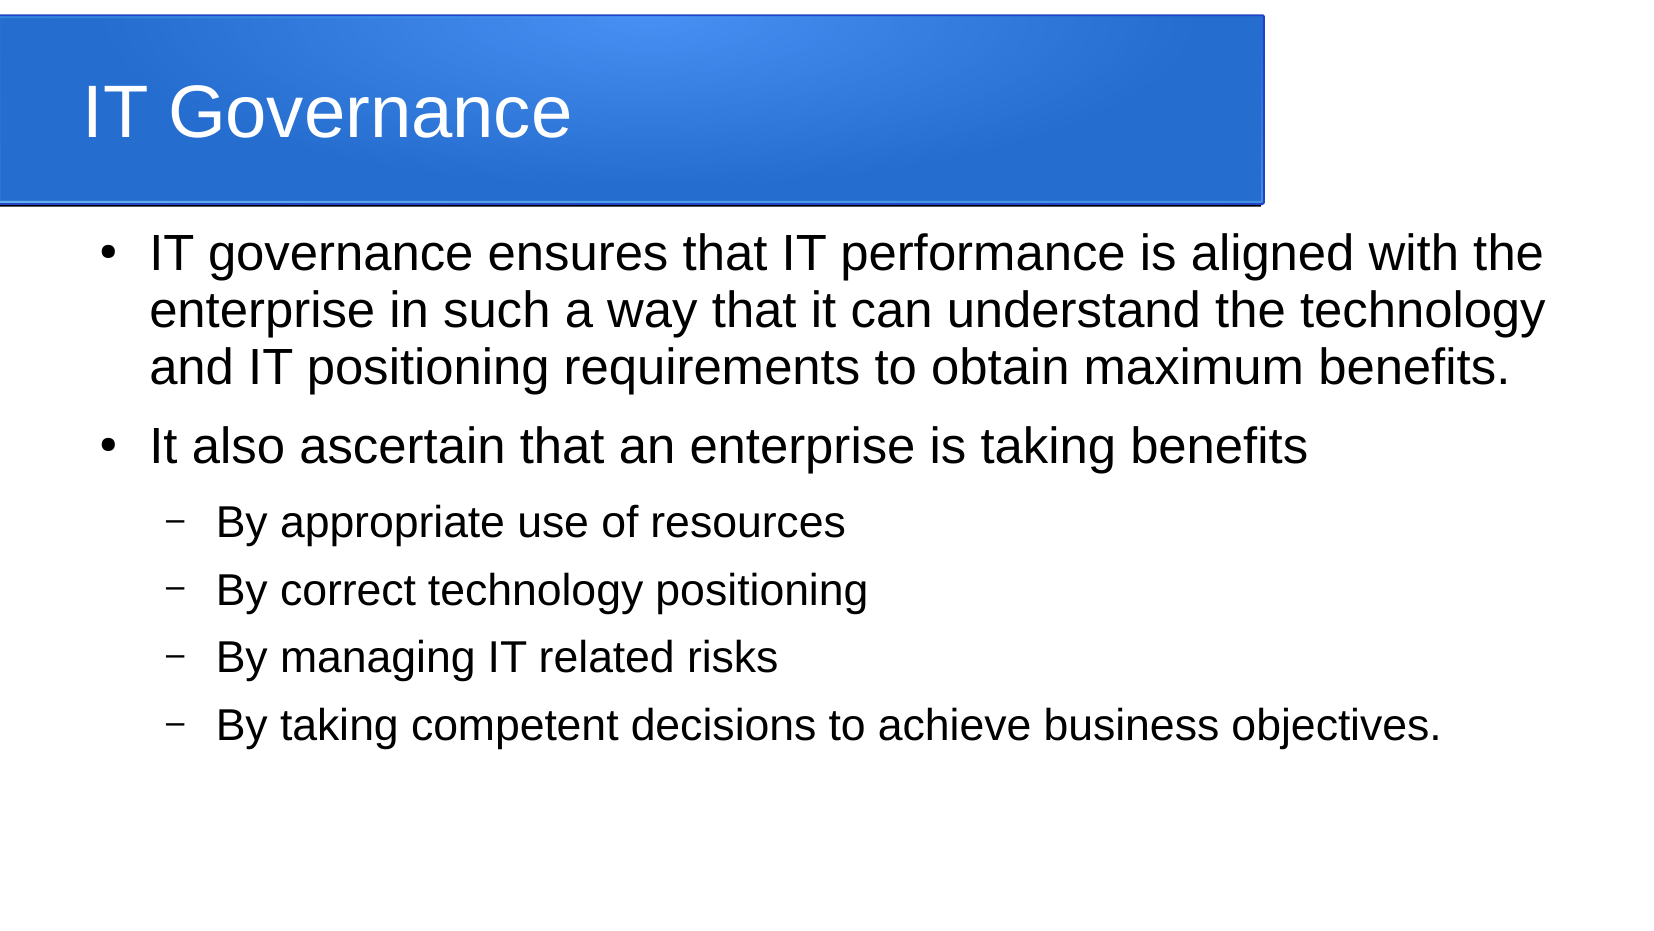

# IT Governance
IT governance ensures that IT performance is aligned with the enterprise in such a way that it can understand the technology and IT positioning requirements to obtain maximum benefits.
It also ascertain that an enterprise is taking benefits
By appropriate use of resources
By correct technology positioning
By managing IT related risks
By taking competent decisions to achieve business objectives.